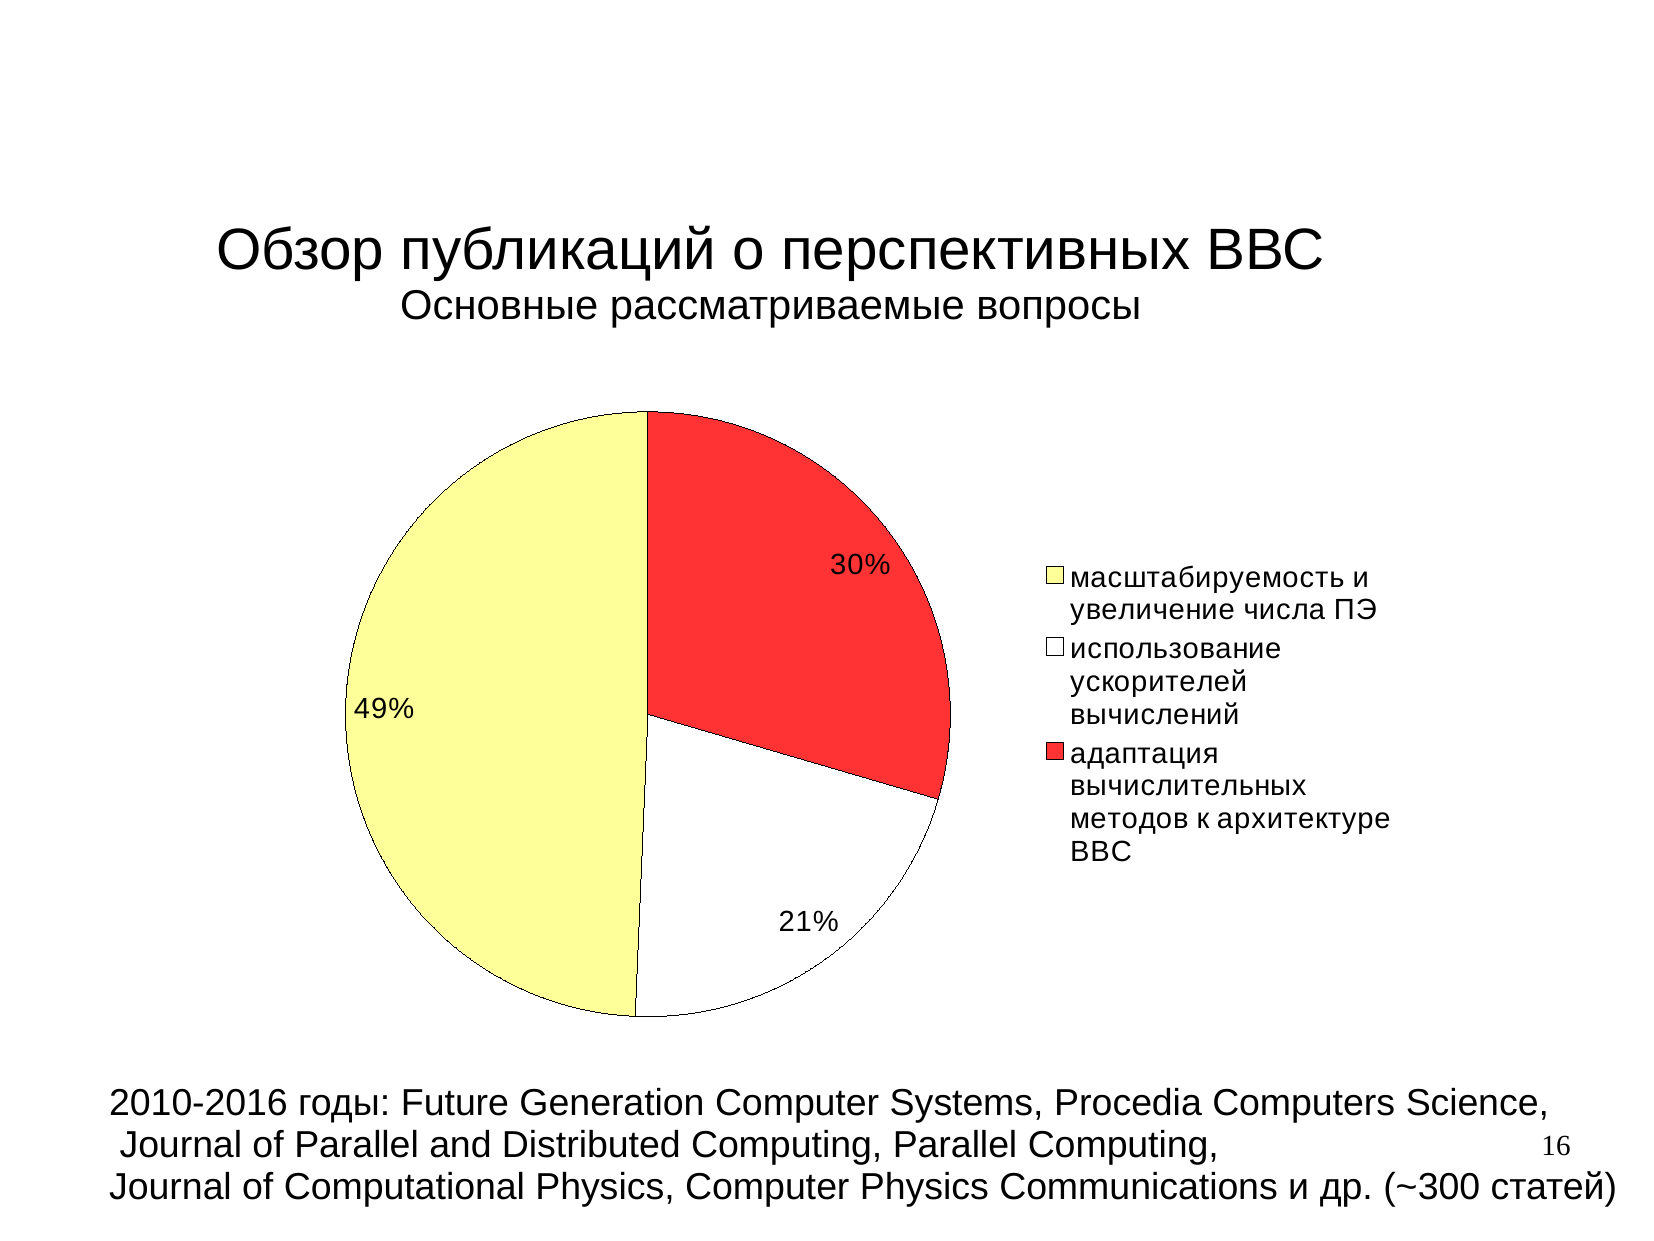

# Обзор публикаций о перспективных ВВС Основные рассматриваемые вопросы
### Chart
| Category | Column B |
|---|---|
| масштабируемость и увеличение числа ПЭ | 147.0 |
| использование ускорителей вычислений | 63.0 |
| адаптация вычислительных методов к архитектуре ВВС | 88.0 |2010-2016 годы: Future Generation Computer Systems, Procedia Computers Science,
 Journal of Parallel and Distributed Computing, Parallel Computing,
Journal of Computational Physics, Computer Physics Communications и др. (~300 статей)
16